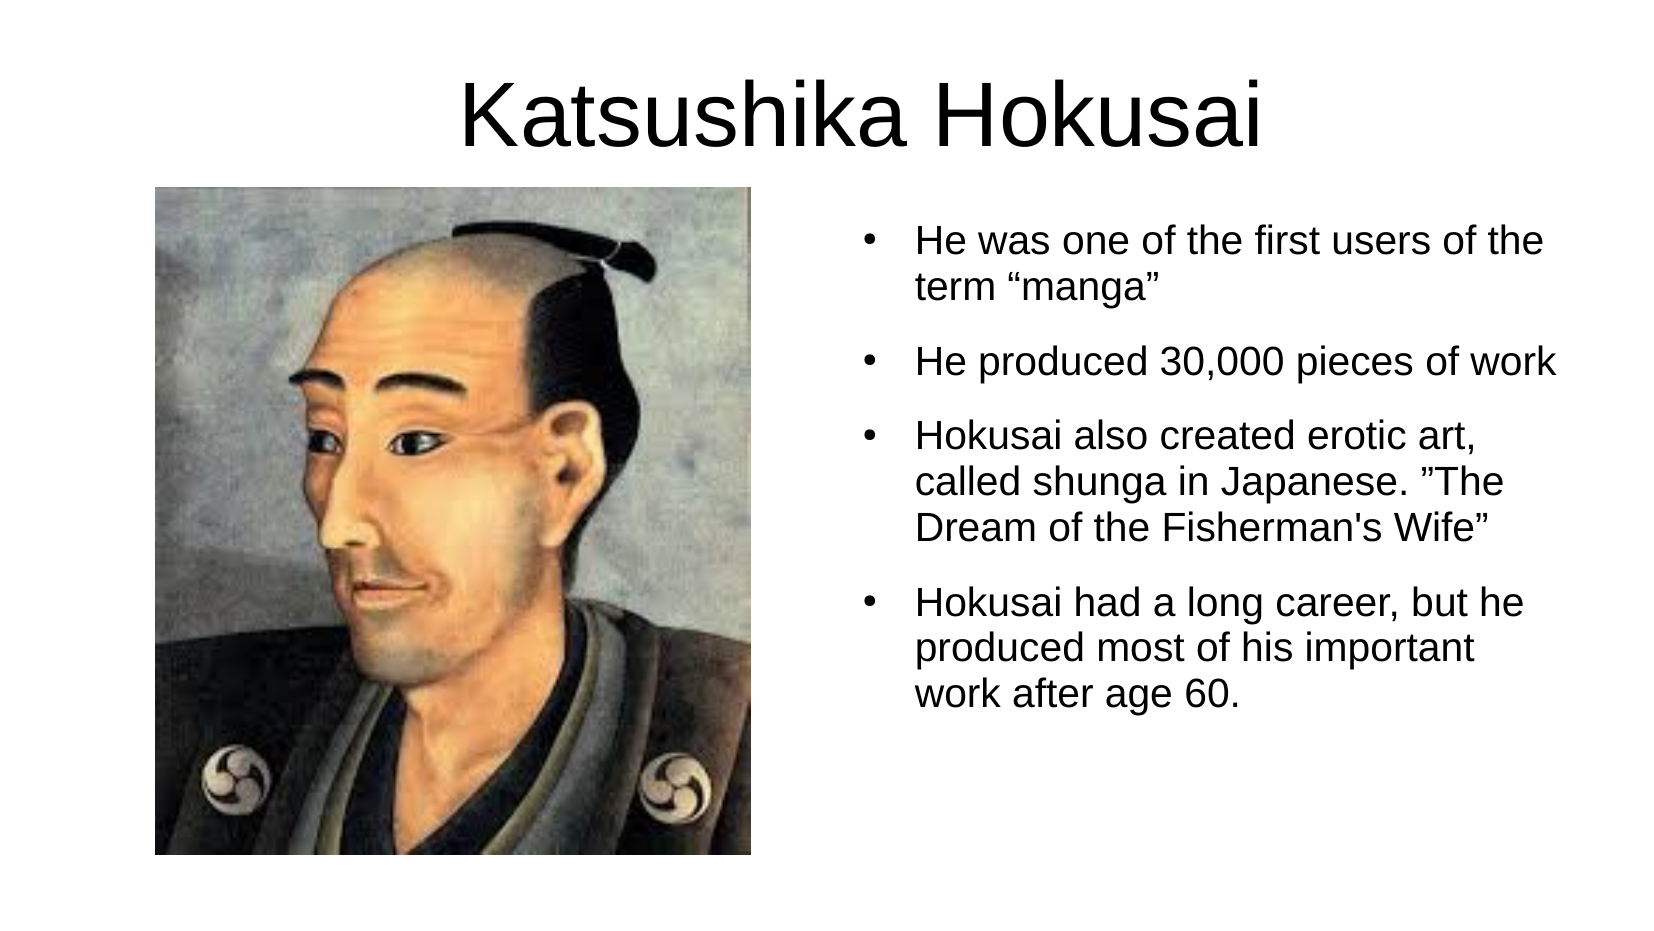

# Katsushika Hokusai
He was one of the first users of the term “manga”
He produced 30,000 pieces of work
Hokusai also created erotic art, called shunga in Japanese. ”The Dream of the Fisherman's Wife”
Hokusai had a long career, but he produced most of his important work after age 60.